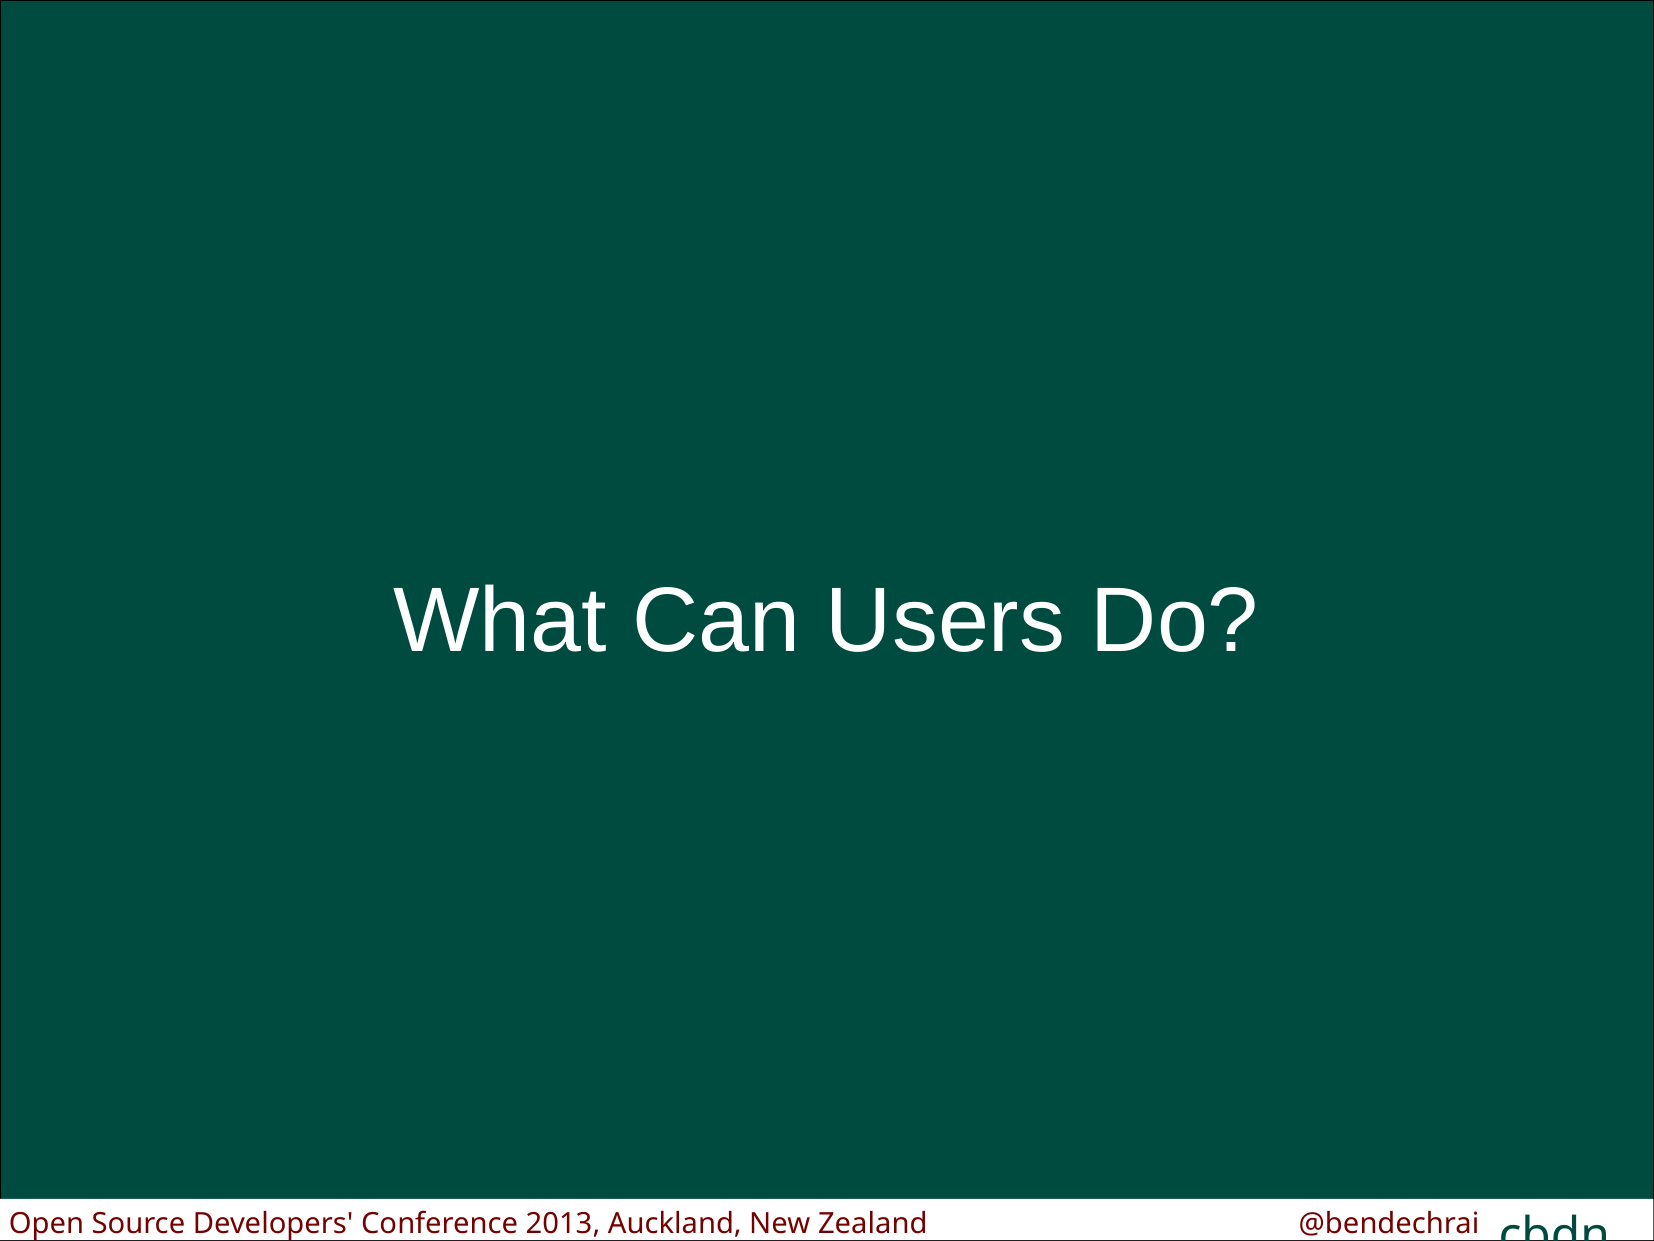

# What Can Users Do?
cbdn
Open Source Developers' Conference 2013, Auckland, New Zealand
@bendechrai